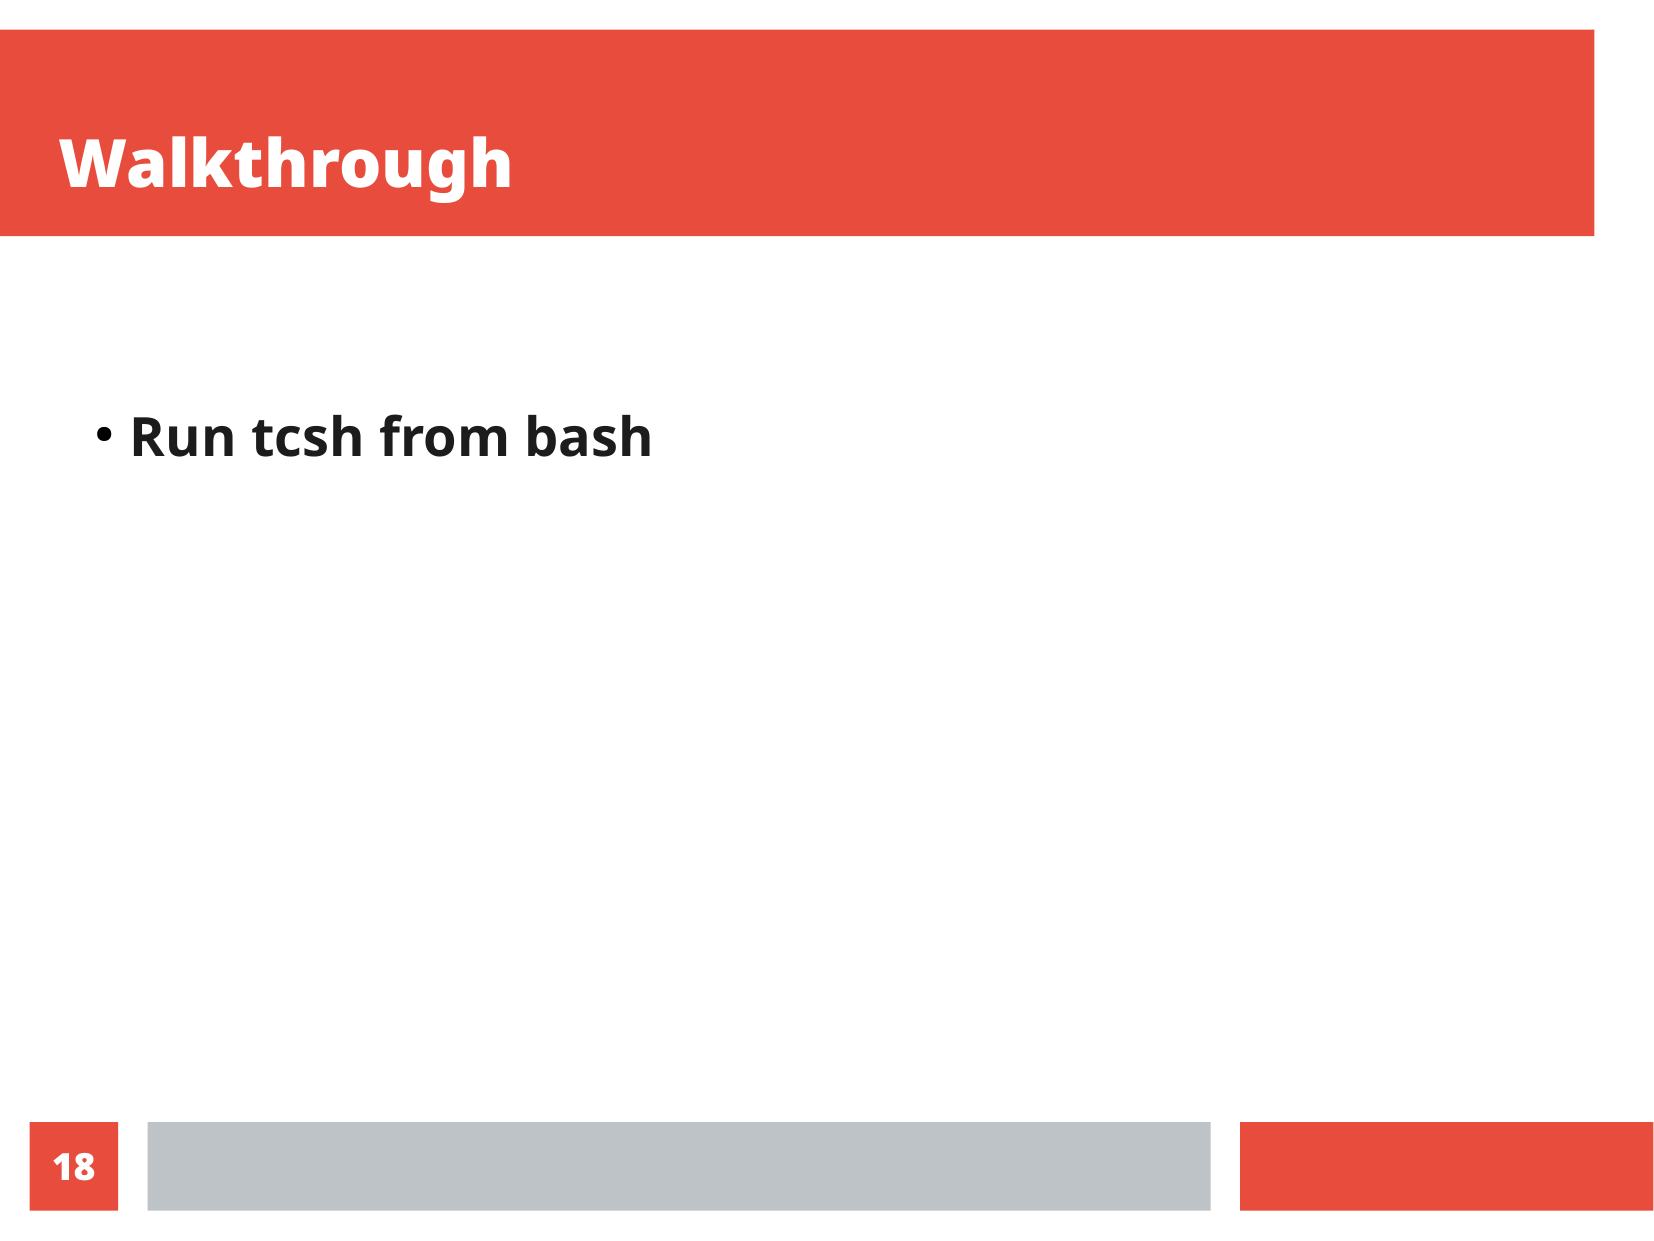

# Walkthrough
Run tcsh from bash
18